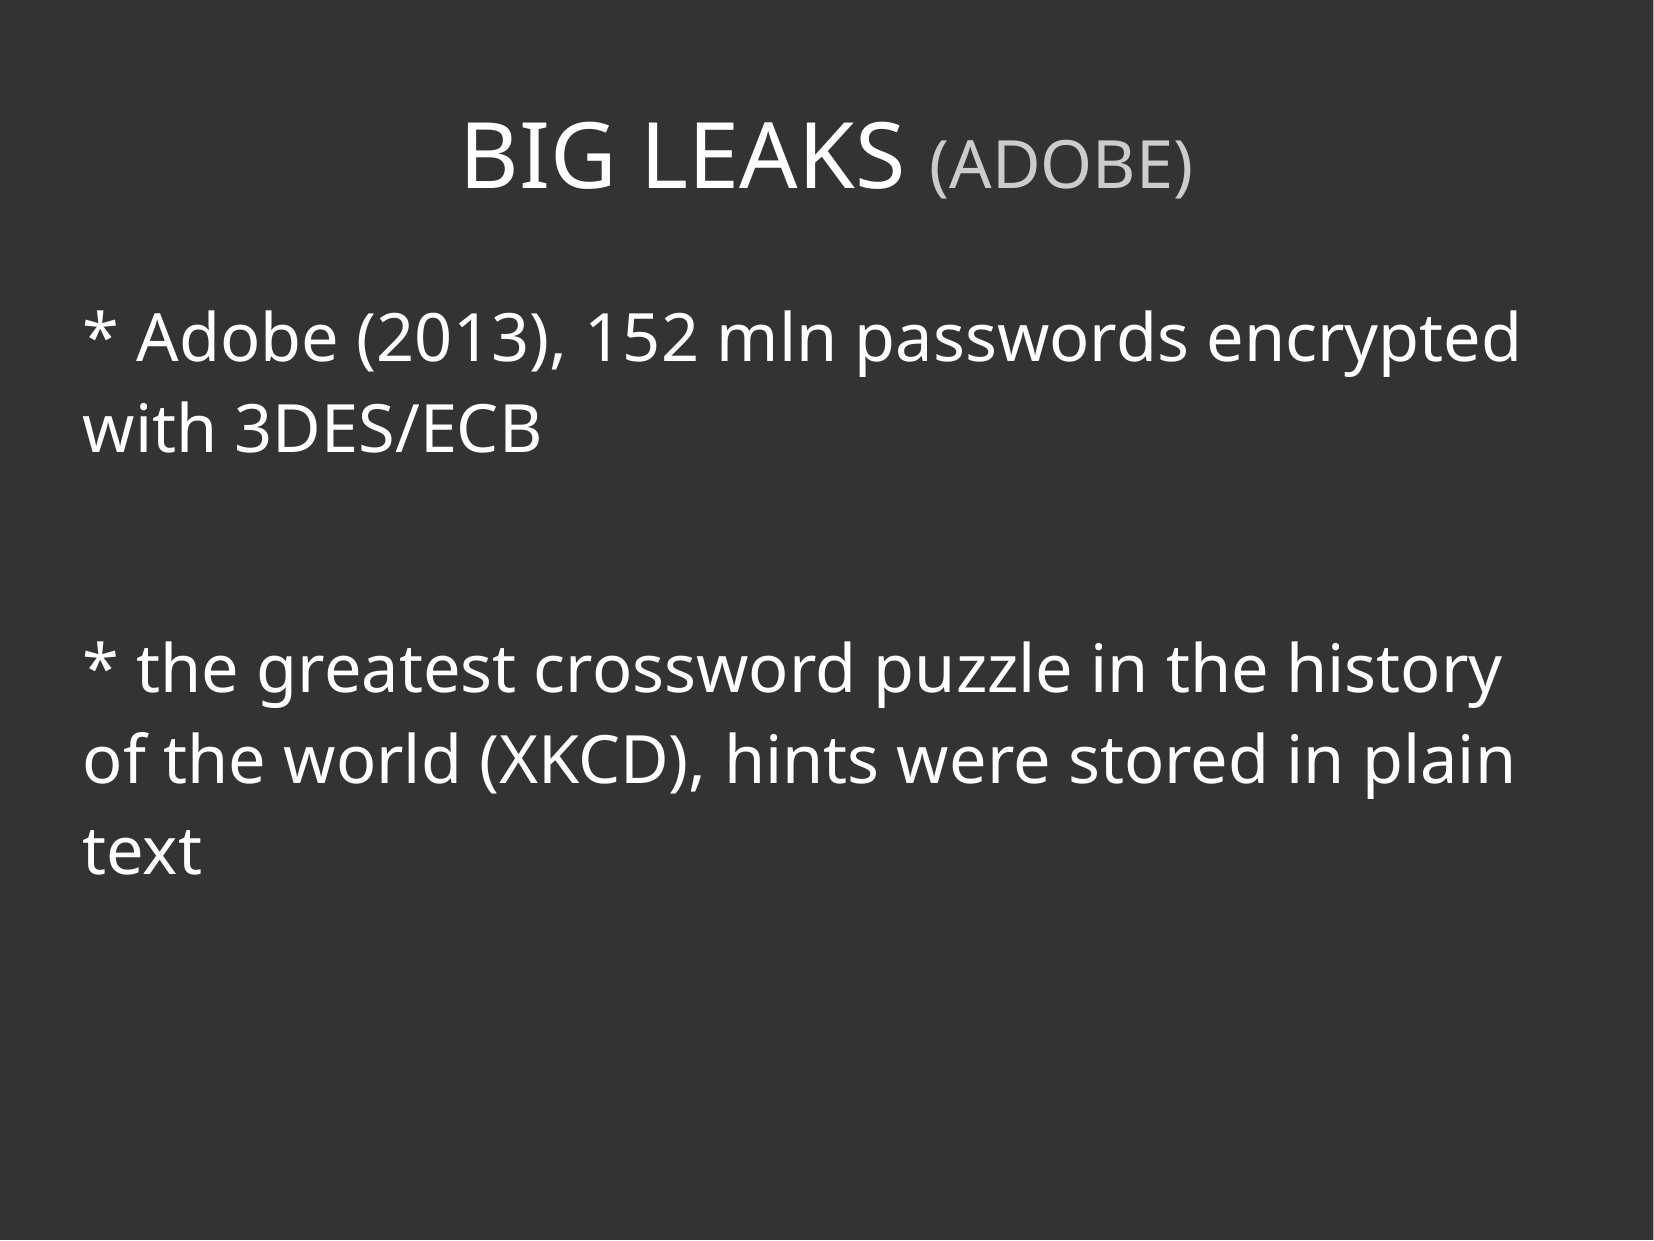

# BIG LEAKS (ADOBE)
* Adobe (2013), 152 mln passwords encrypted with 3DES/ECB
* the greatest crossword puzzle in the history of the world (XKCD), hints were stored in plain text